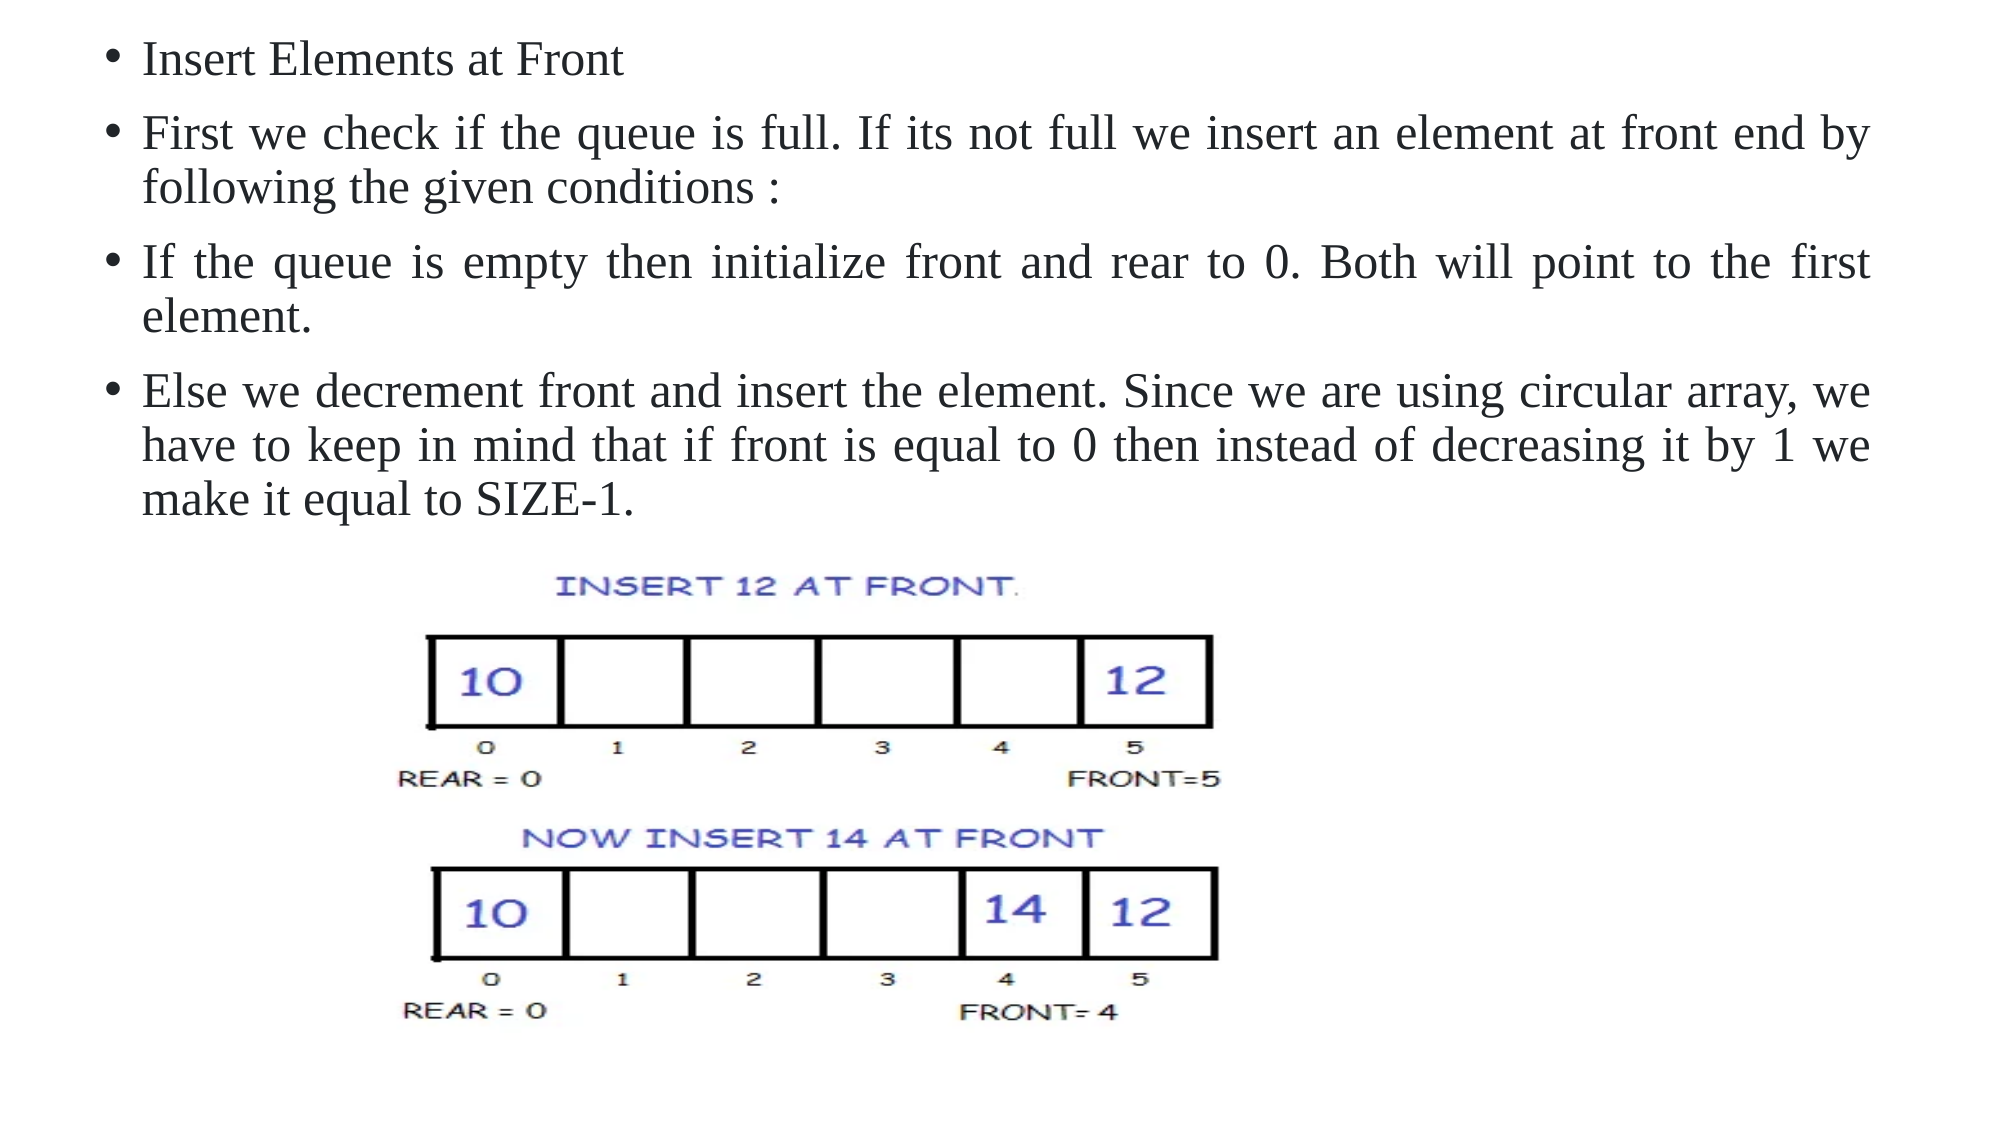

# Insert Elements at Front
First we check if the queue is full. If its not full we insert an element at front end by following the given conditions :
If the queue is empty then initialize front and rear to 0. Both will point to the first element.
Else we decrement front and insert the element. Since we are using circular array, we have to keep in mind that if front is equal to 0 then instead of decreasing it by 1 we make it equal to SIZE-1.